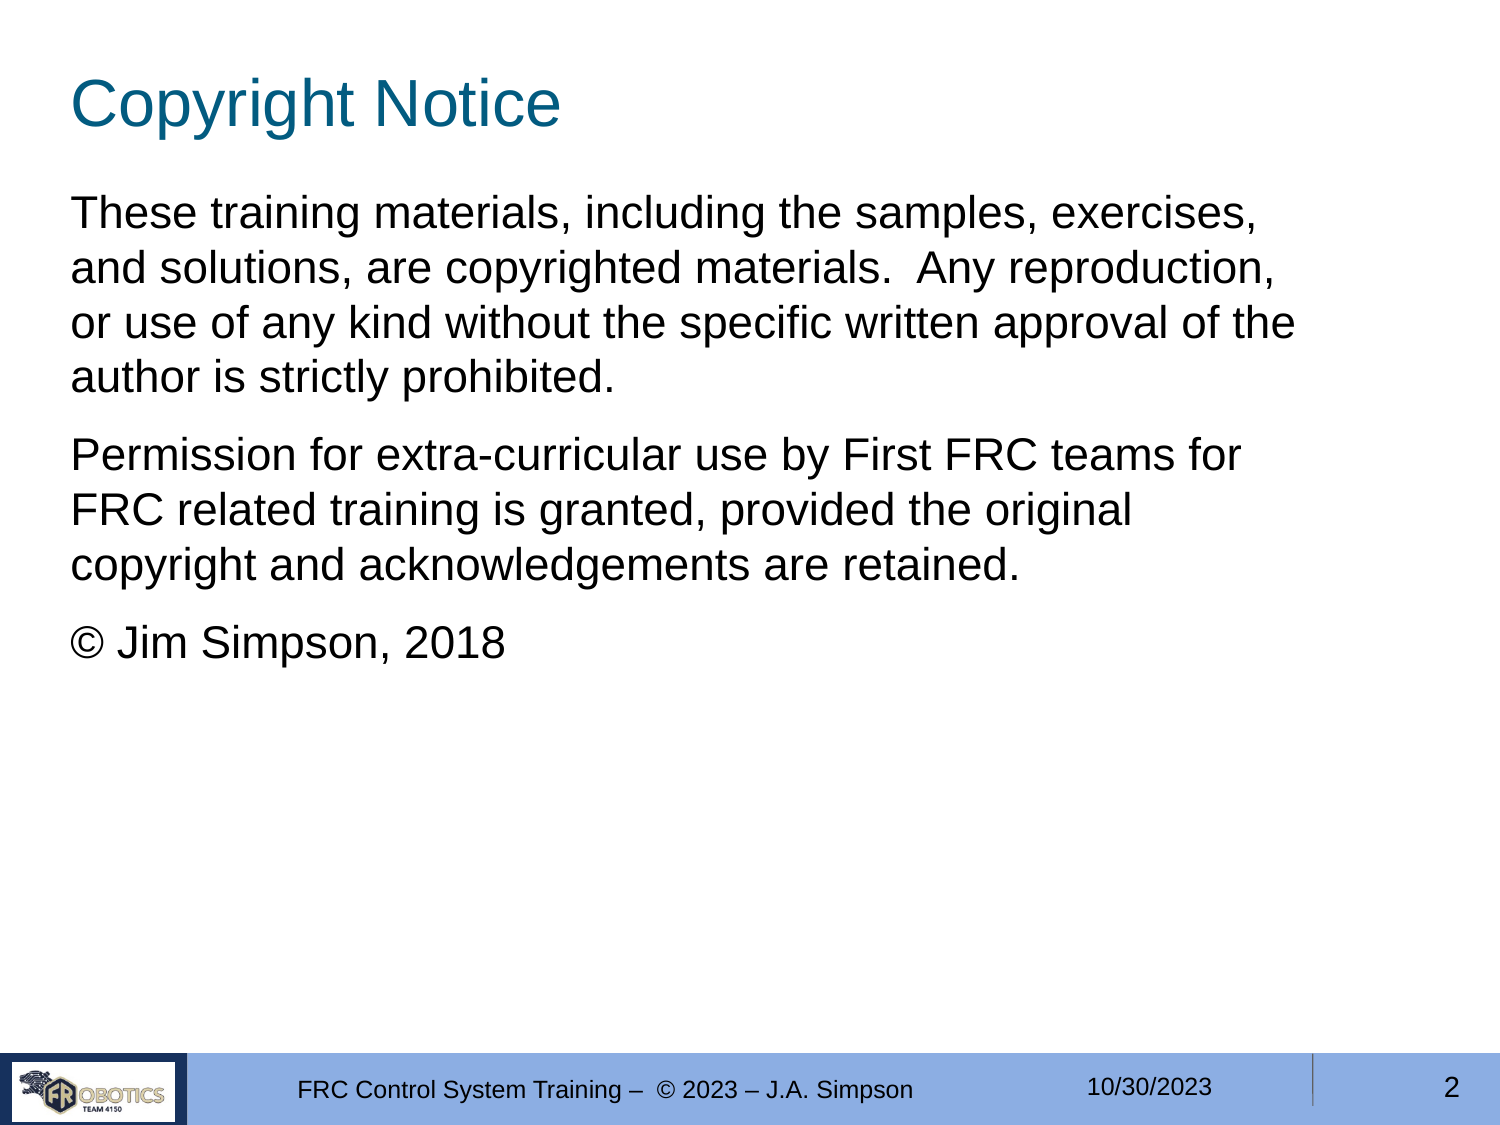

# Copyright Notice
These training materials, including the samples, exercises, and solutions, are copyrighted materials. Any reproduction, or use of any kind without the specific written approval of the author is strictly prohibited.
Permission for extra-curricular use by First FRC teams for FRC related training is granted, provided the original copyright and acknowledgements are retained.
© Jim Simpson, 2018
10/30/2023
FRC Control System Training – © 2023 – J.A. Simpson